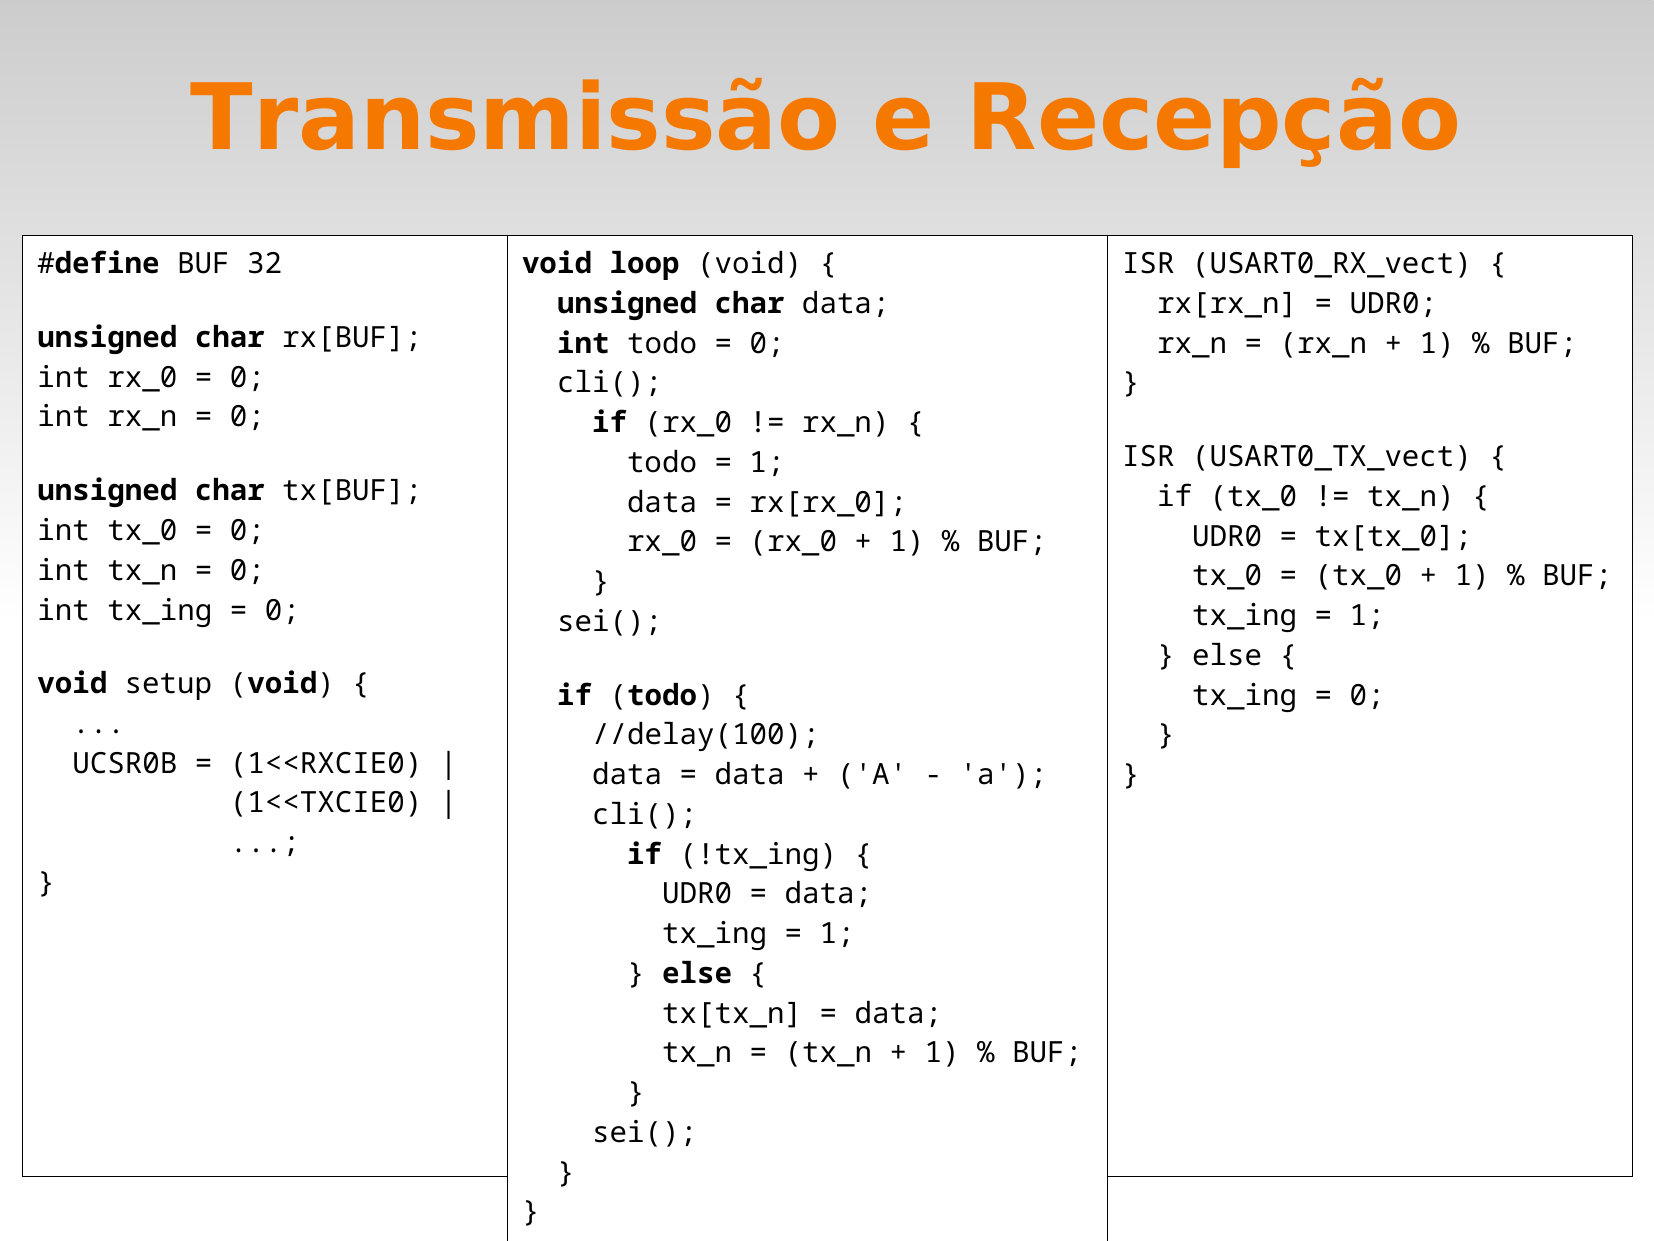

# Transmissão e Recepção
#define BUF 32
unsigned char rx[BUF];
int rx_0 = 0;
int rx_n = 0;
unsigned char tx[BUF];
int tx_0 = 0;
int tx_n = 0;
int tx_ing = 0;
void setup (void) {
 ...
 UCSR0B = (1<<RXCIE0) |
 (1<<TXCIE0) |
 ...;
}
void loop (void) {
 unsigned char data;
 int todo = 0;
 cli();
 if (rx_0 != rx_n) {
 todo = 1;
 data = rx[rx_0];
 rx_0 = (rx_0 + 1) % BUF;
 }
 sei();
 if (todo) {
 //delay(100);
 data = data + ('A' - 'a');
 cli();
 if (!tx_ing) {
 UDR0 = data;
 tx_ing = 1;
 } else {
 tx[tx_n] = data;
 tx_n = (tx_n + 1) % BUF;
 }
 sei();
 }
}
ISR (USART0_RX_vect) {
 rx[rx_n] = UDR0;
 rx_n = (rx_n + 1) % BUF;
}
ISR (USART0_TX_vect) {
 if (tx_0 != tx_n) {
 UDR0 = tx[tx_0];
 tx_0 = (tx_0 + 1) % BUF;
 tx_ing = 1;
 } else {
 tx_ing = 0;
 }
}